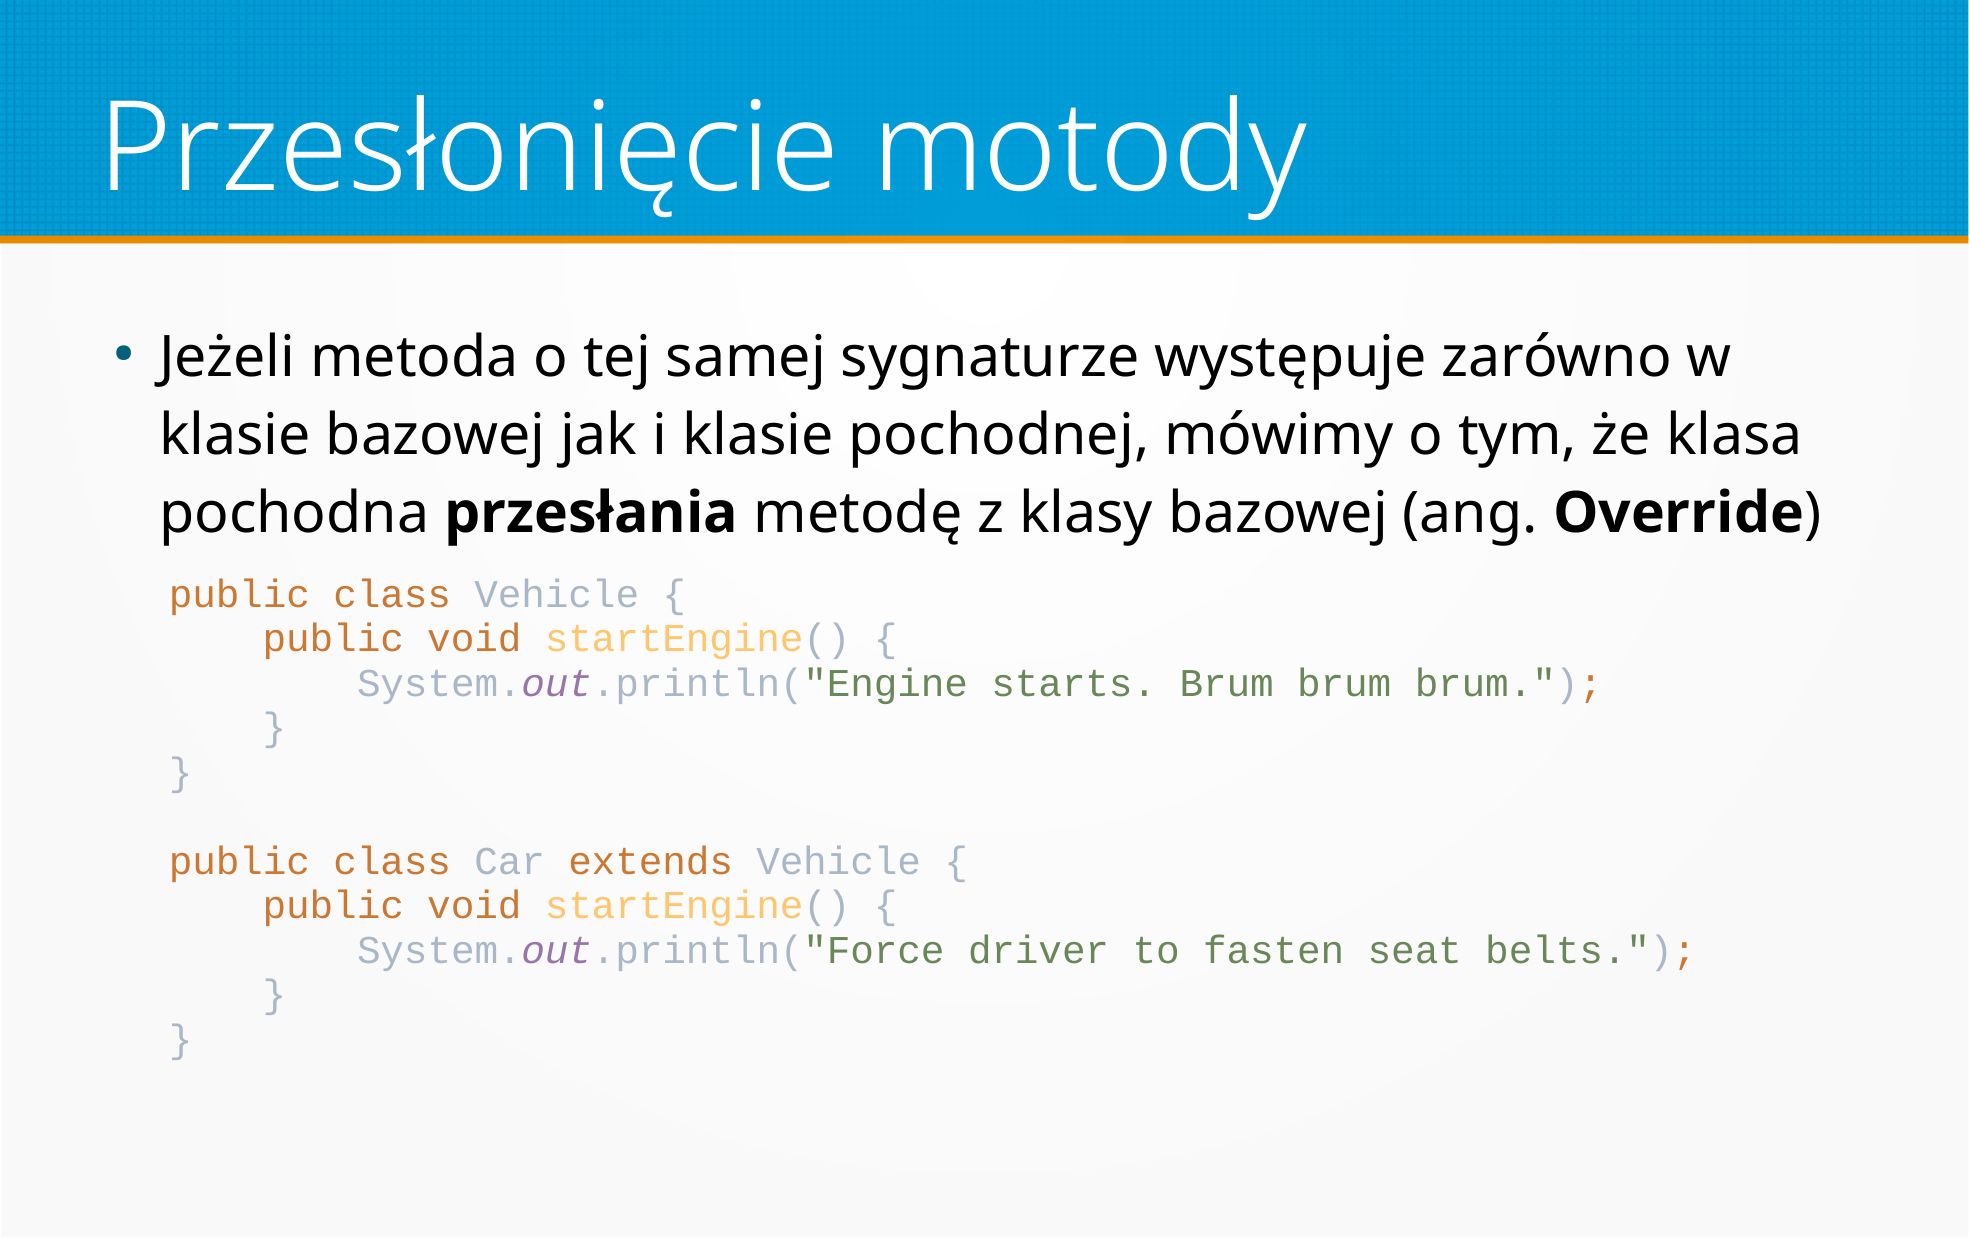

# Przesłonięcie motody
Jeżeli metoda o tej samej sygnaturze występuje zarówno w klasie bazowej jak i klasie pochodnej, mówimy o tym, że klasa pochodna przesłania metodę z klasy bazowej (ang. Override)
 public class Vehicle {
 public void startEngine() {
 System.out.println("Engine starts. Brum brum brum.");
 }
 }
 public class Car extends Vehicle {
 public void startEngine() {
 System.out.println("Force driver to fasten seat belts.");
 }
 }